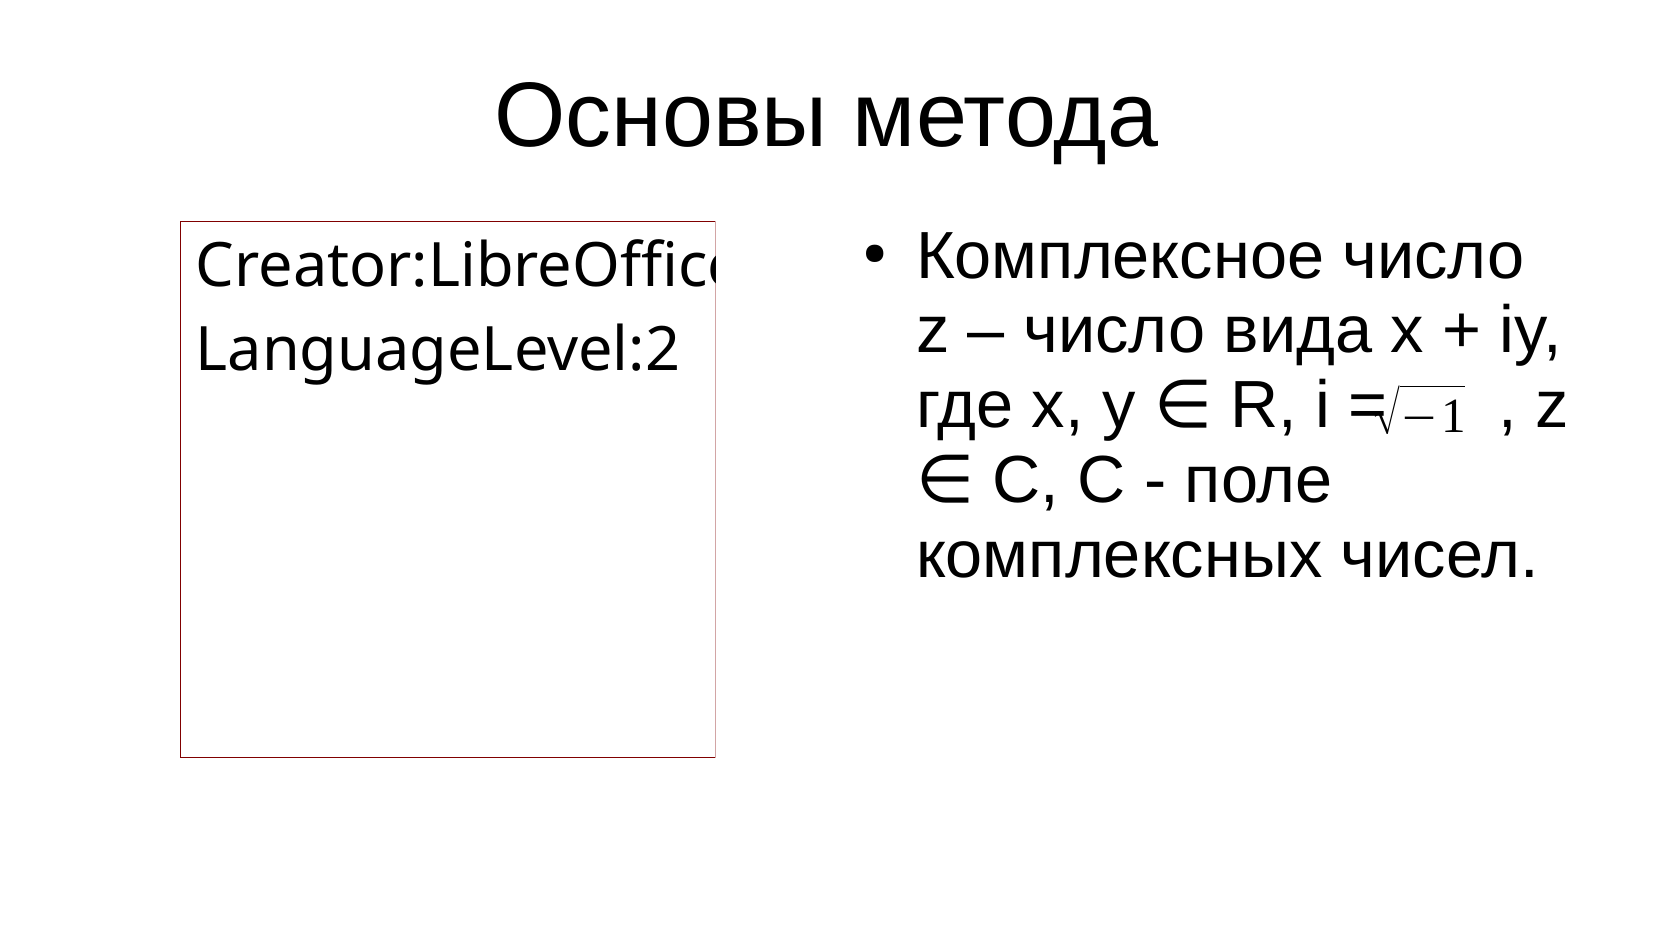

# Основы метода
Комплексное число z – число вида x + iy, где x, y ∈ R, i = , z ∈ C, C - поле комплексных чисел.